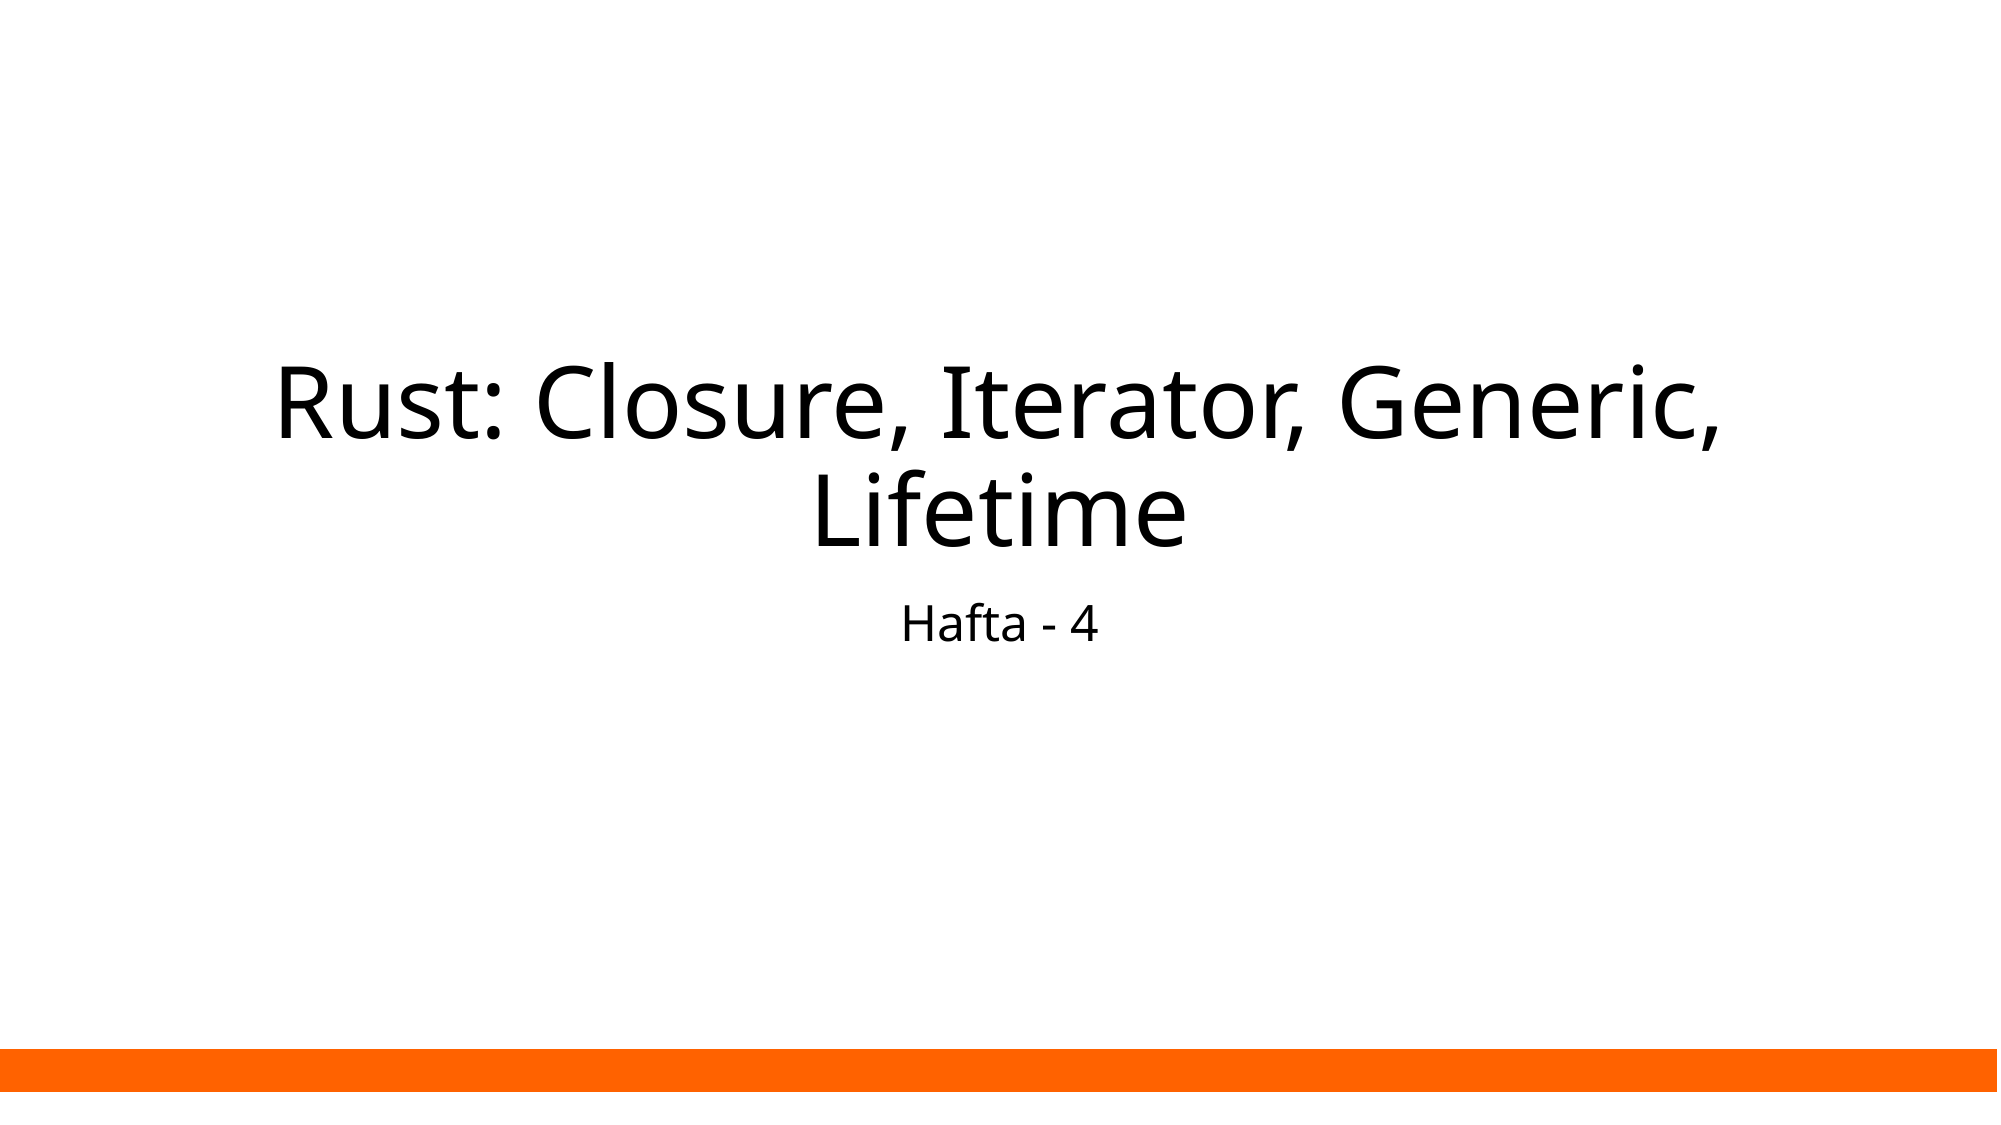

# Rust: Closure, Iterator, Generic, Lifetime
Hafta - 4